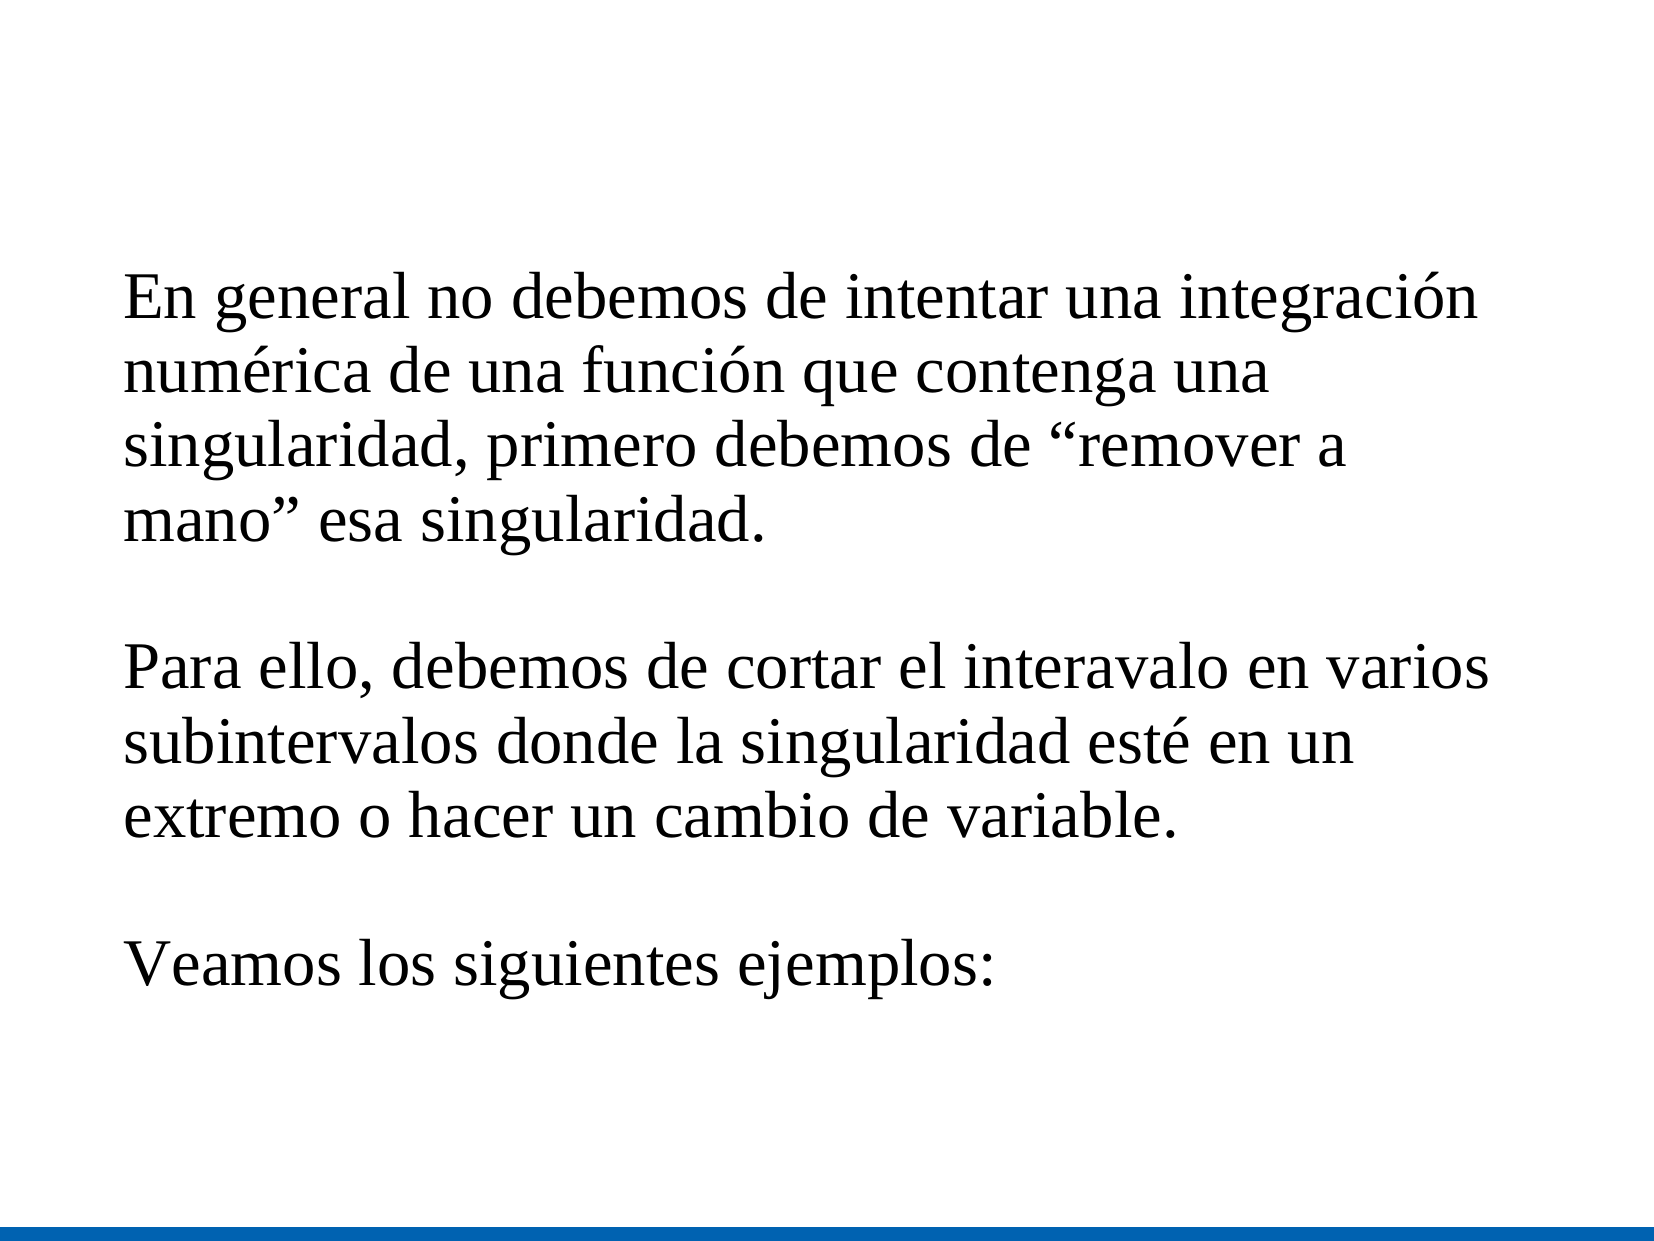

# En general no debemos de intentar una integración numérica de una función que contenga una singularidad, primero debemos de “remover a mano” esa singularidad.
Para ello, debemos de cortar el interavalo en varios subintervalos donde la singularidad esté en un extremo o hacer un cambio de variable.
Veamos los siguientes ejemplos: